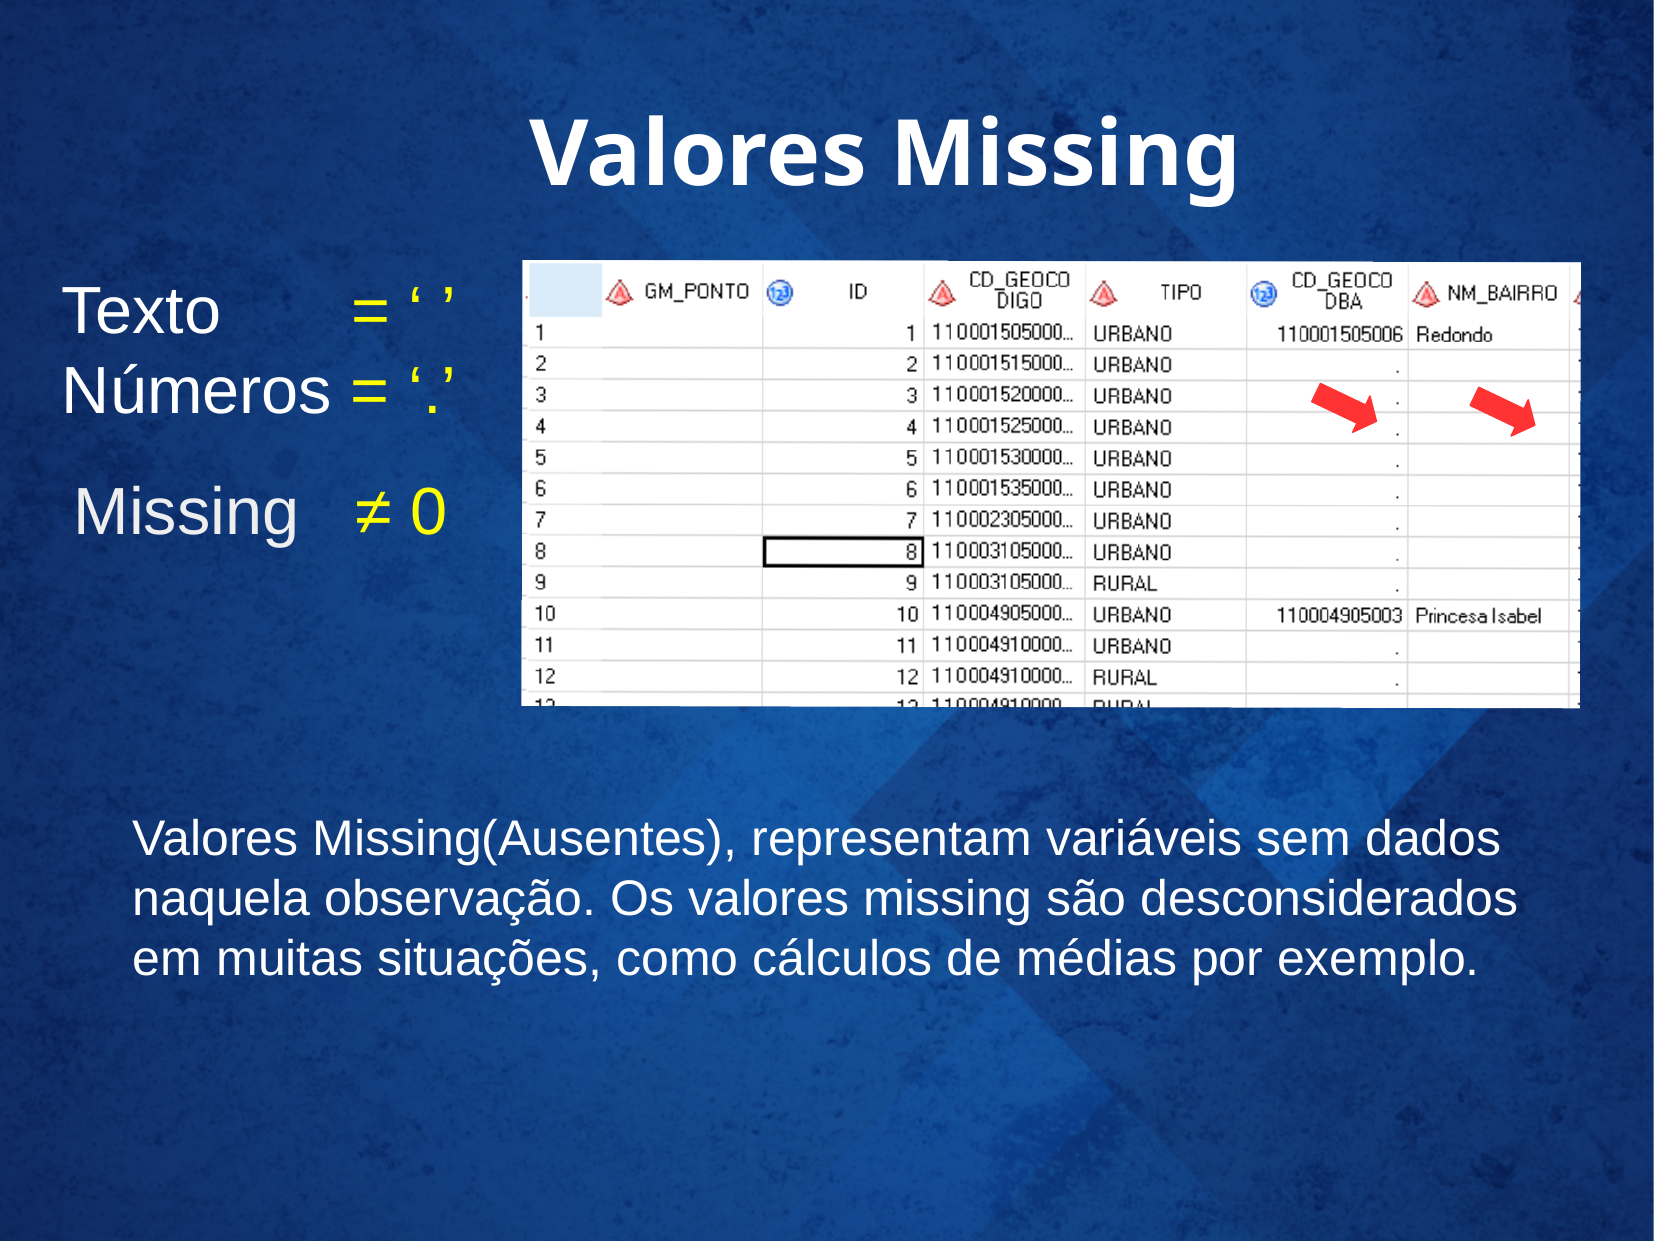

Valores Missing
Texto = ‘ ’
Números = ‘.’
Missing ≠ 0
Valores Missing(Ausentes), representam variáveis sem dados naquela observação. Os valores missing são desconsiderados em muitas situações, como cálculos de médias por exemplo.